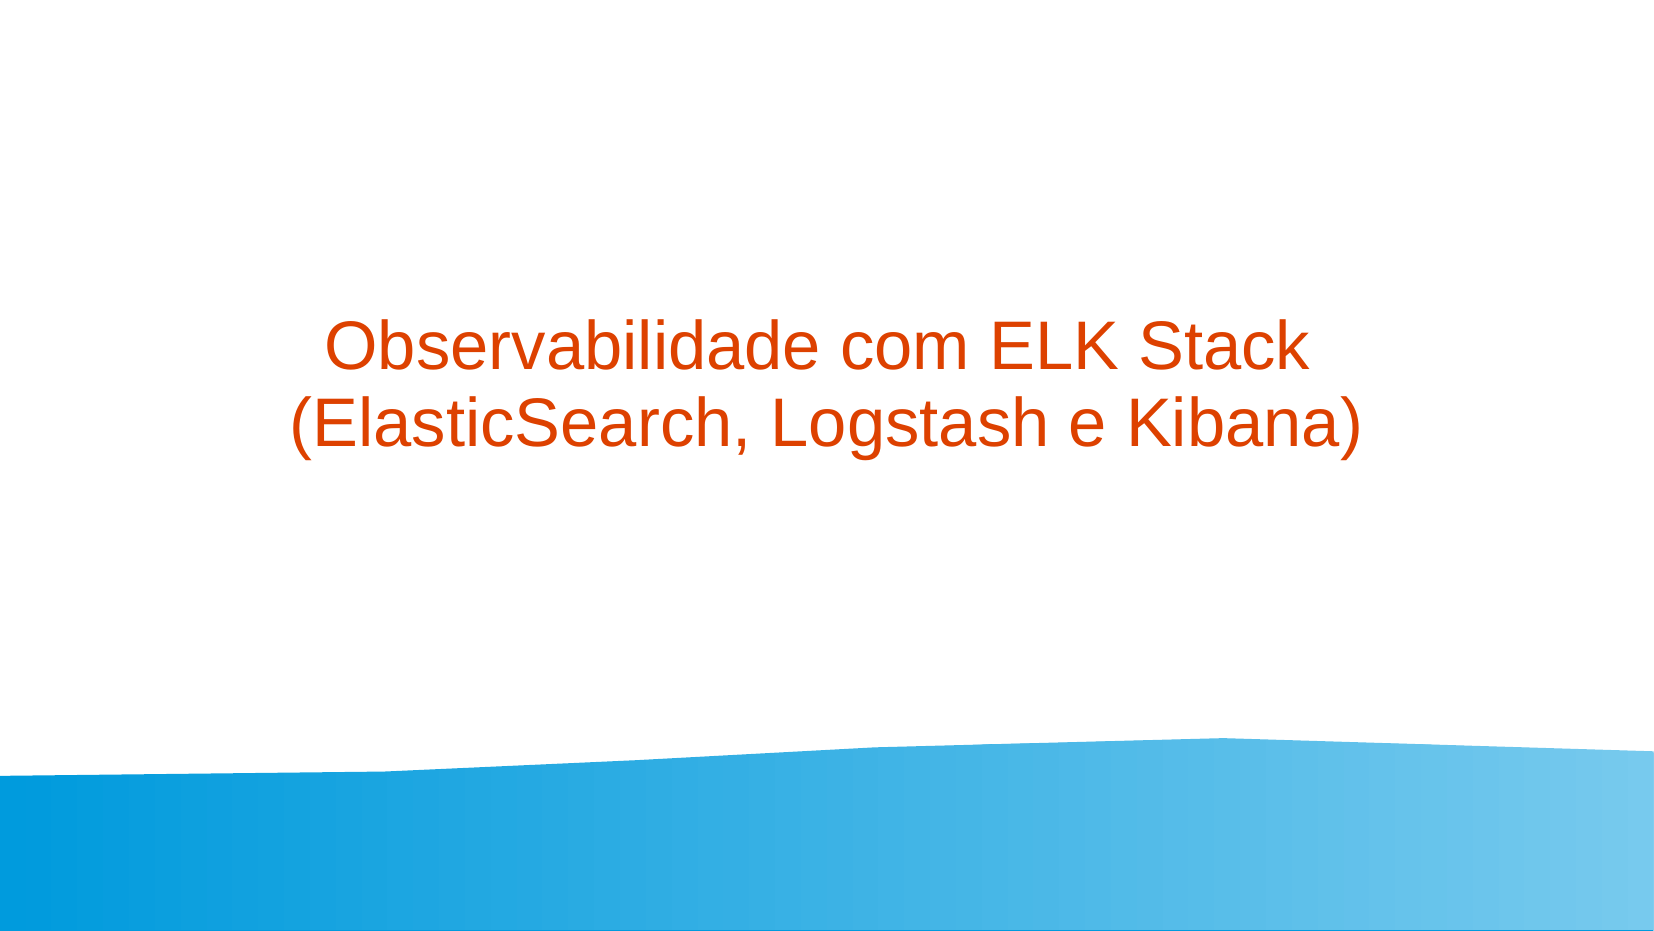

# Observabilidade com ELK Stack (ElasticSearch, Logstash e Kibana)